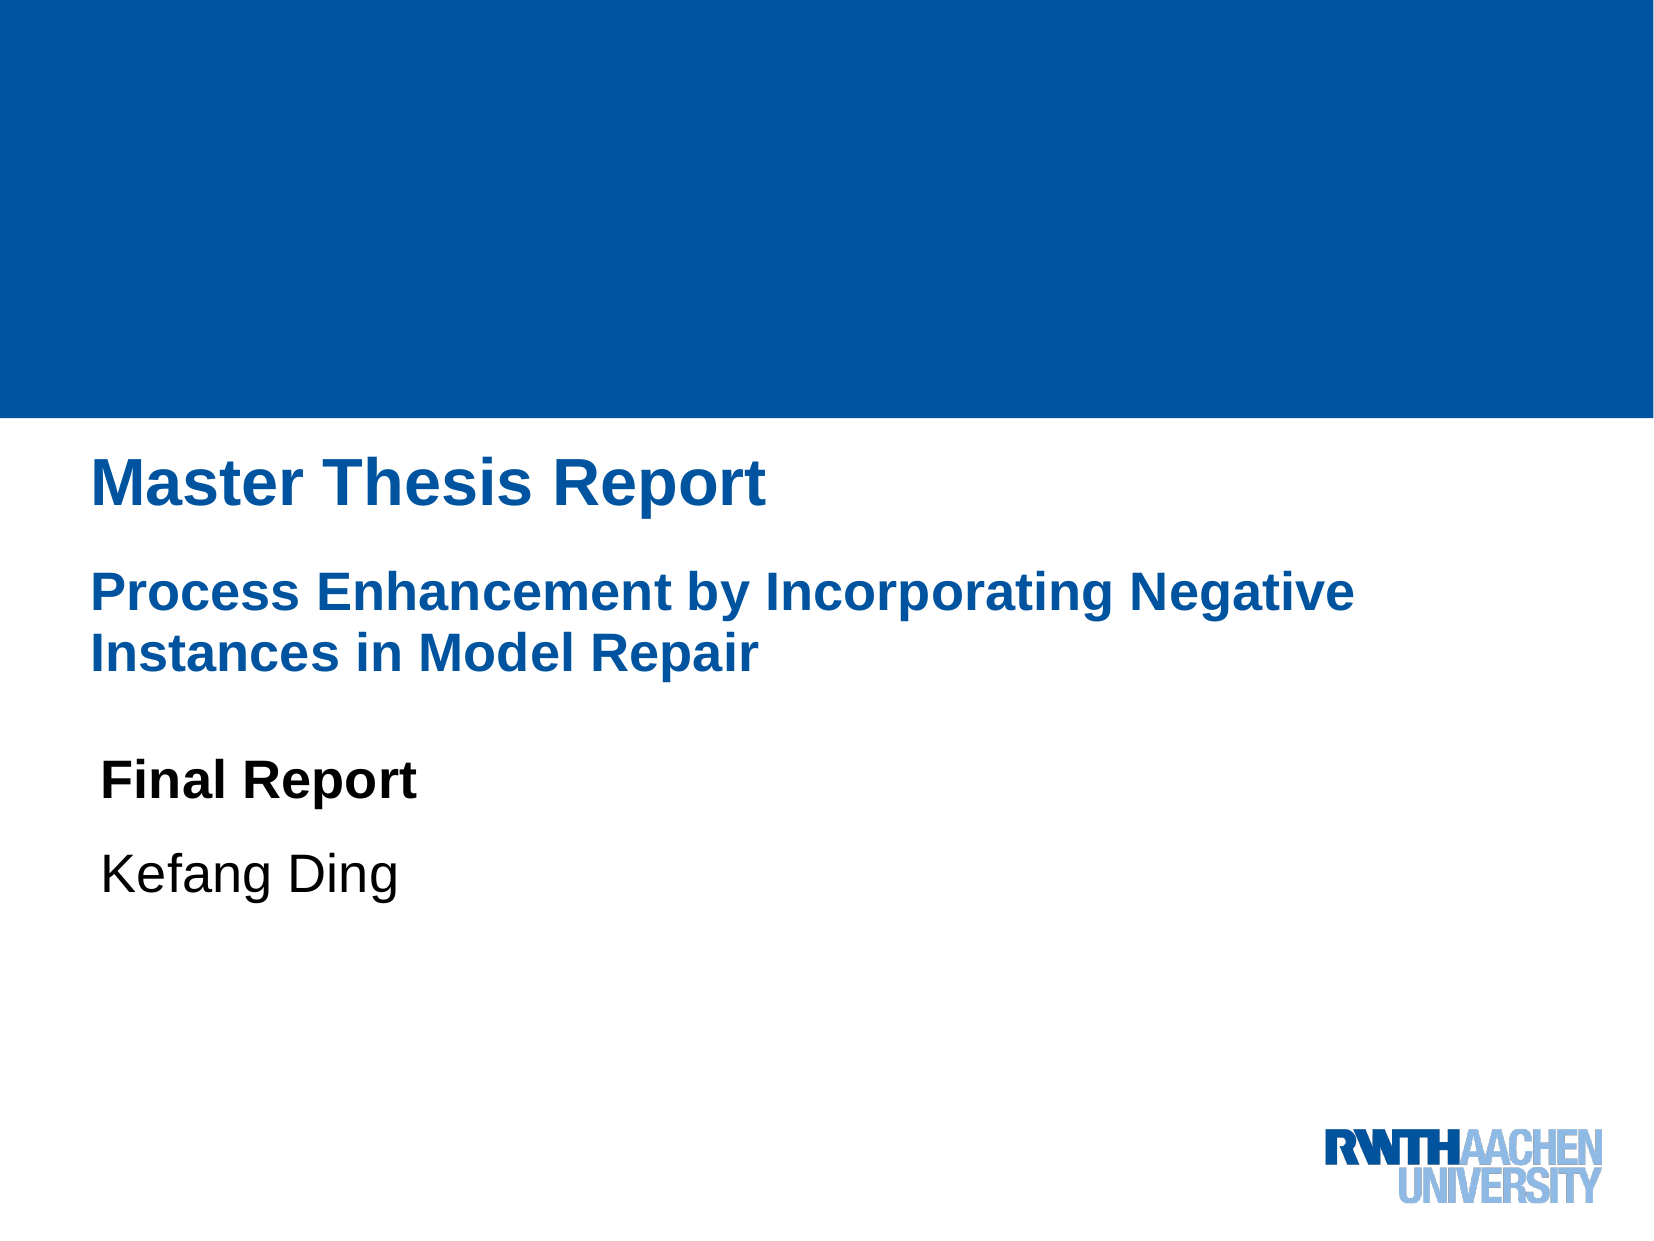

# Master Thesis Report Process Enhancement by Incorporating Negative Instances in Model Repair
Final Report
Kefang Ding